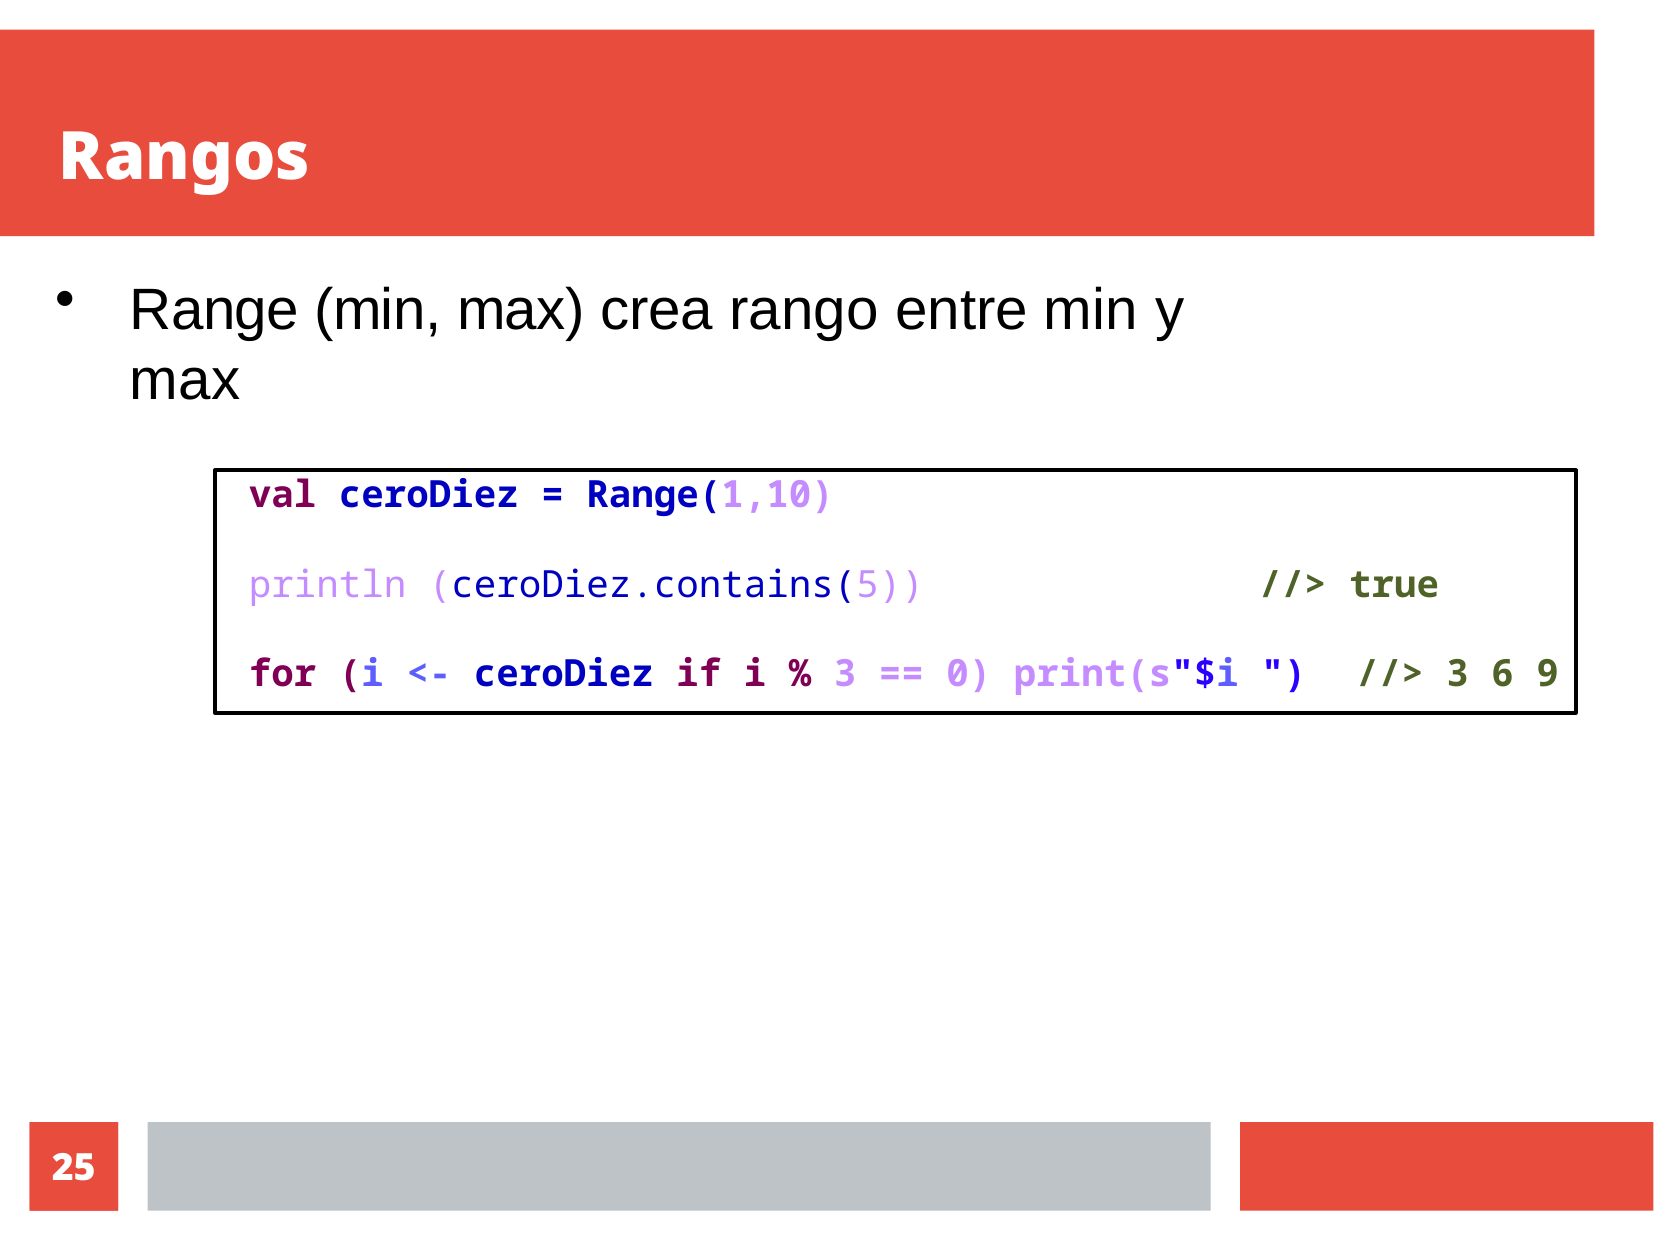

# Rangos
Range (min, max) crea rango entre min y max
val ceroDiez = Range(1,10)
println (ceroDiez.contains(5))	//> true
for (i <- ceroDiez if i % 3 == 0) print(s"$i ")	//> 3 6 9
25